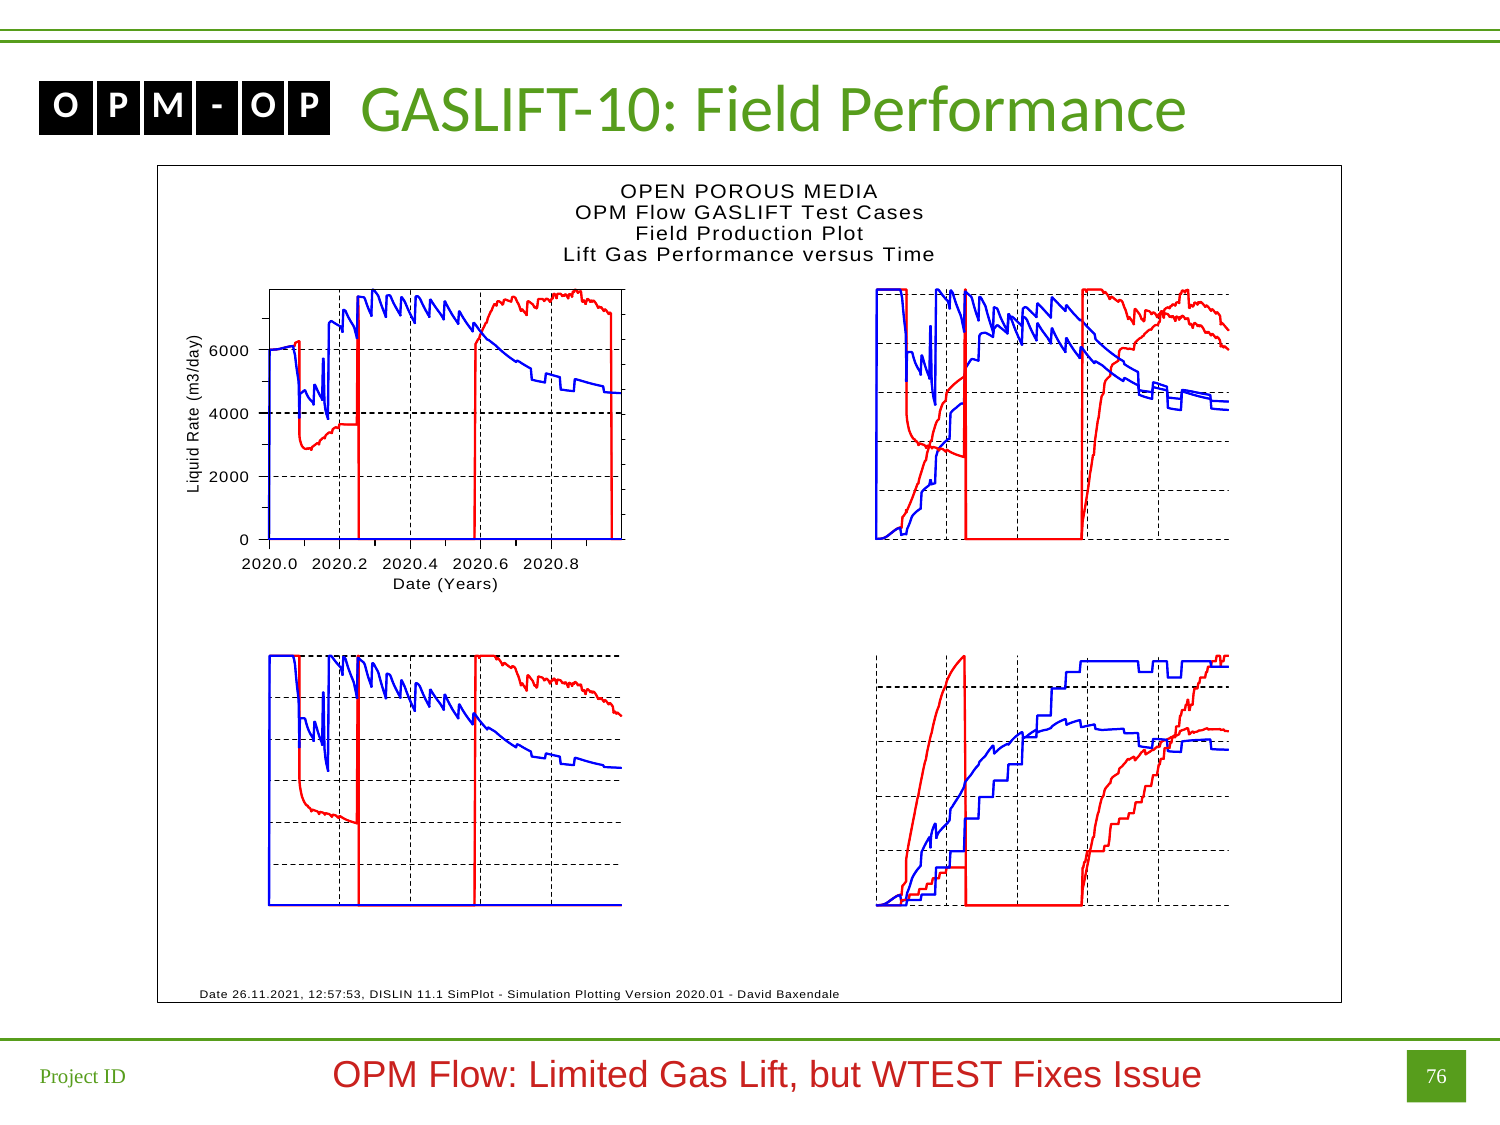

# GASLIFT-10: Field Performance
OPM Flow: Limited Gas Lift, but WTEST Fixes Issue
Project ID
76